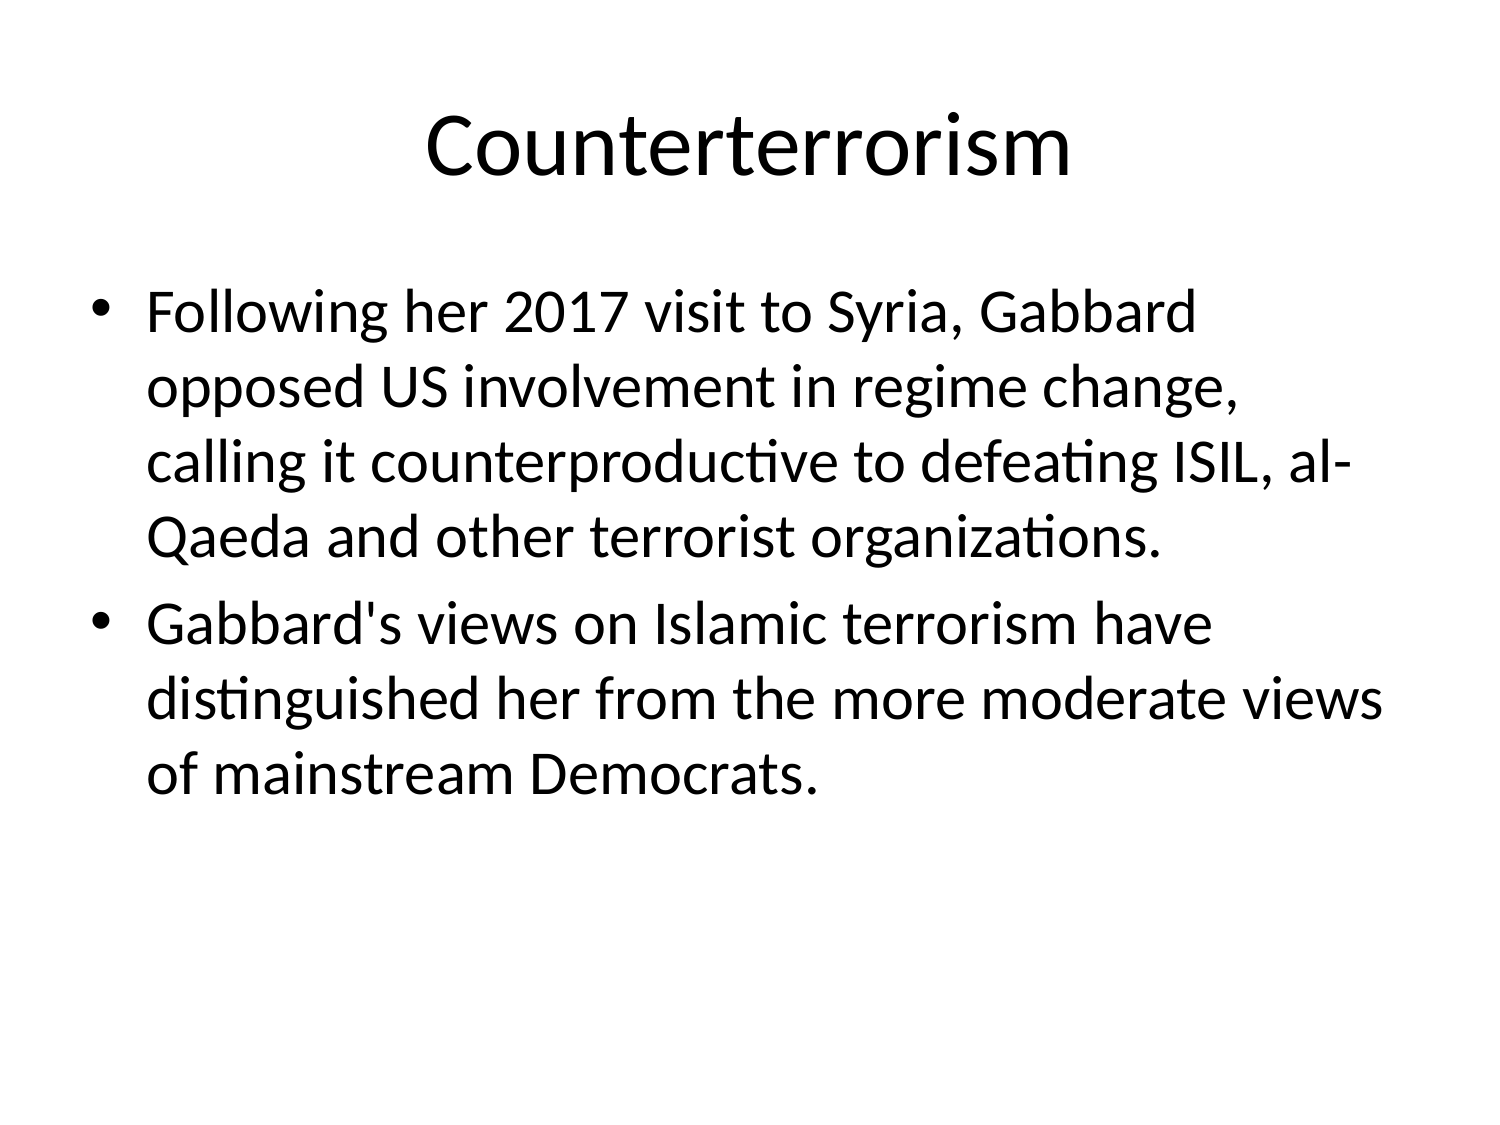

# Counterterrorism
Following her 2017 visit to Syria, Gabbard opposed US involvement in regime change, calling it counterproductive to defeating ISIL, al-Qaeda and other terrorist organizations.
Gabbard's views on Islamic terrorism have distinguished her from the more moderate views of mainstream Democrats.